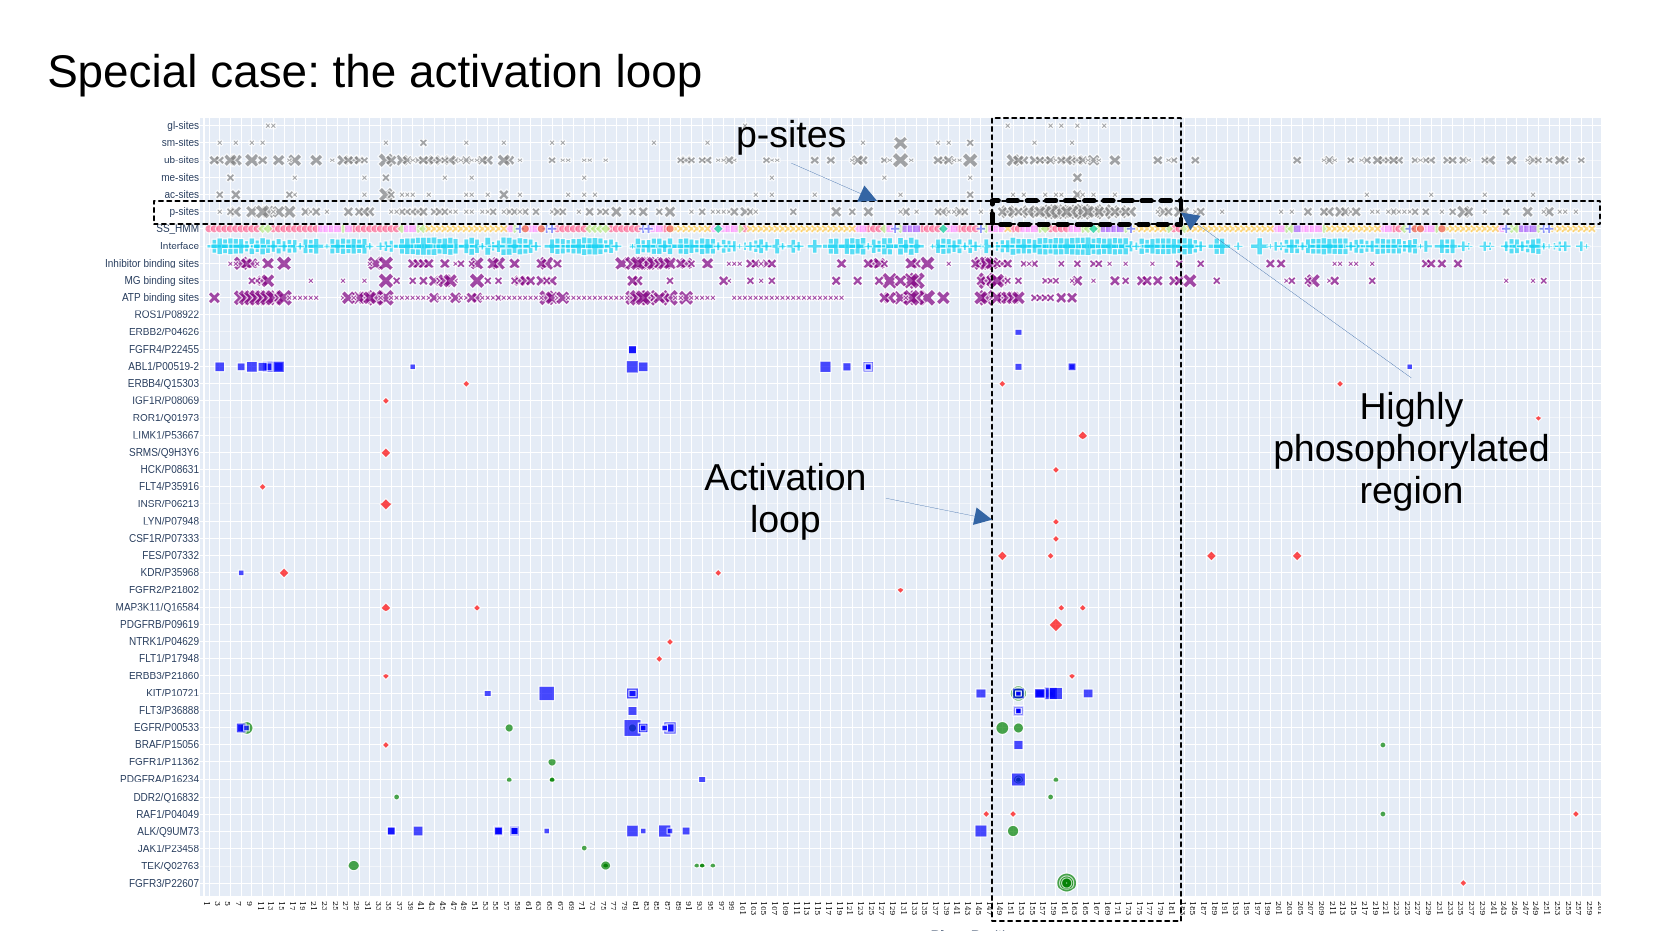

# Special case: the activation loop
p-sites
Highly phosophorylated region
Activation loop